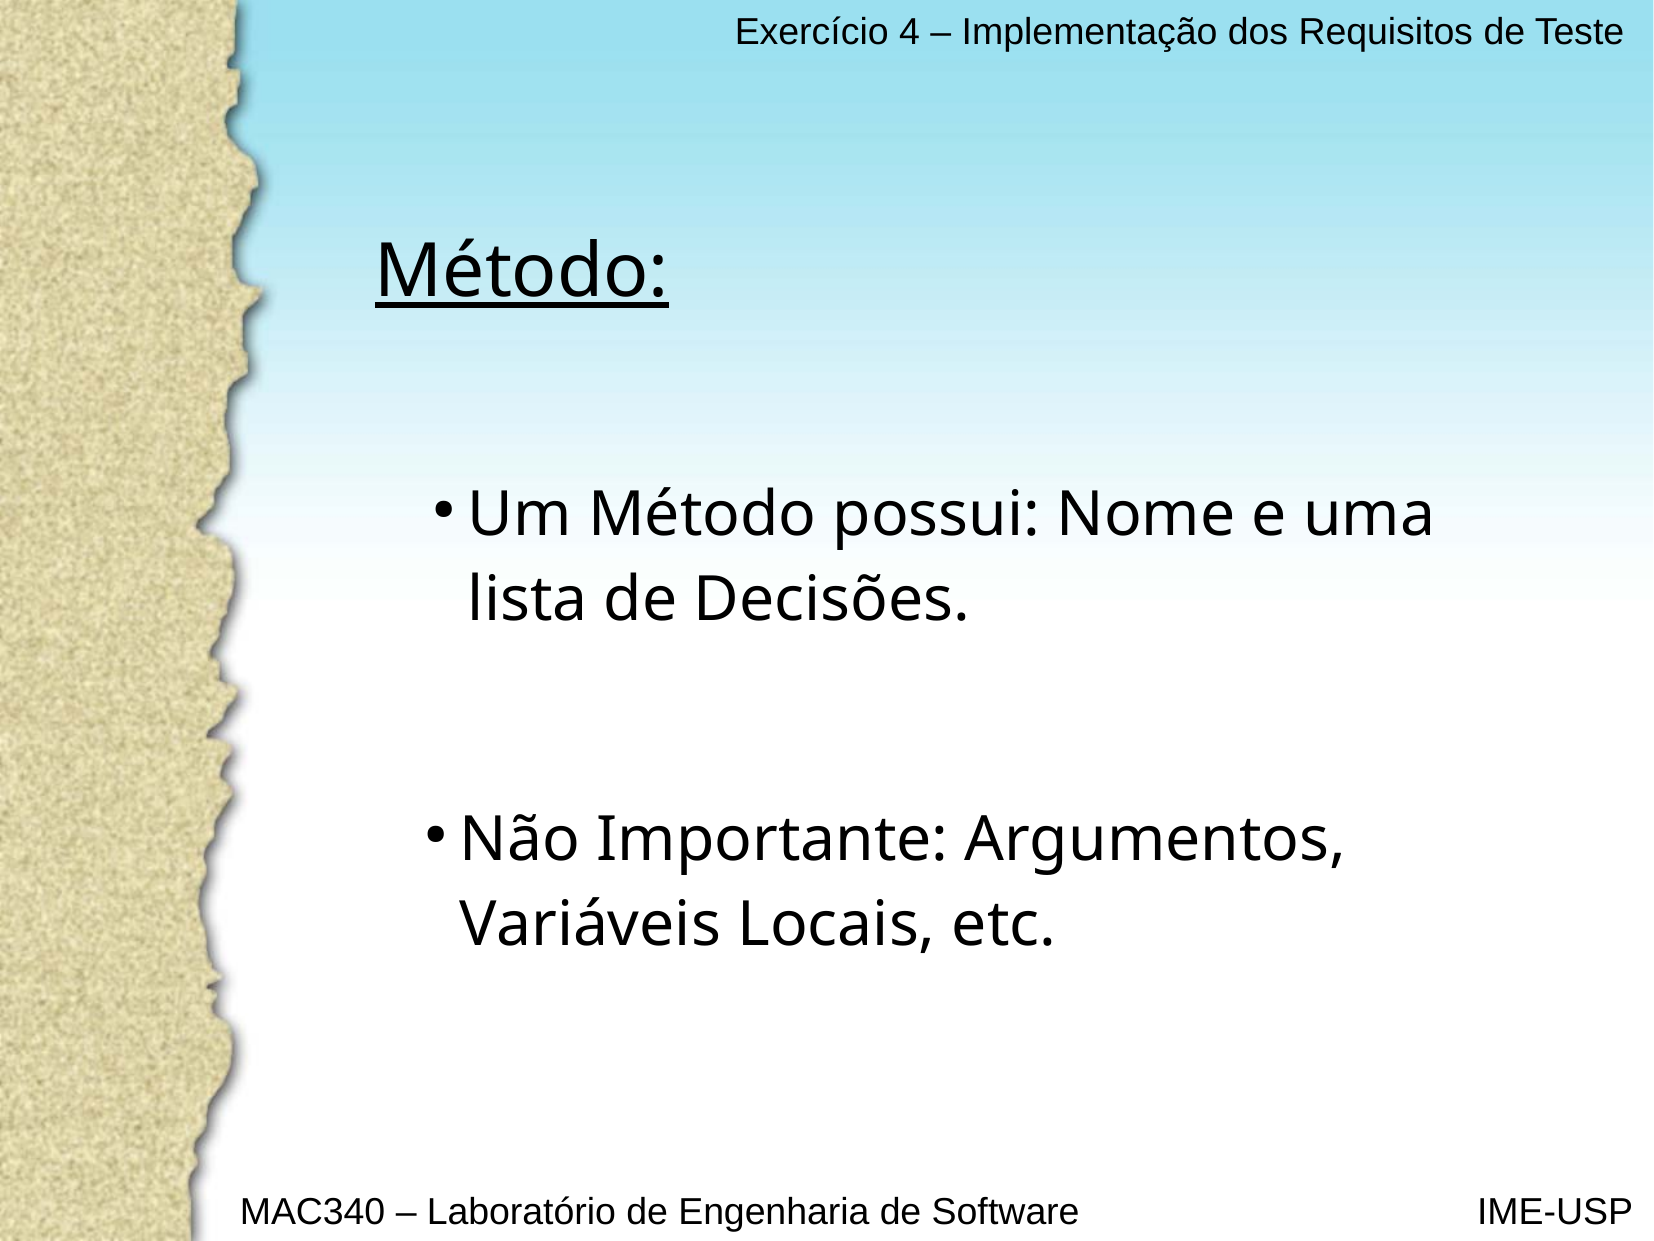

Exercício 4 – Implementação dos Requisitos de Teste
Método:
Um Método possui: Nome e uma
lista de Decisões.
Não Importante: Argumentos,
Variáveis Locais, etc.
			MAC340 – Laboratório de Engenharia de Software IME-USP